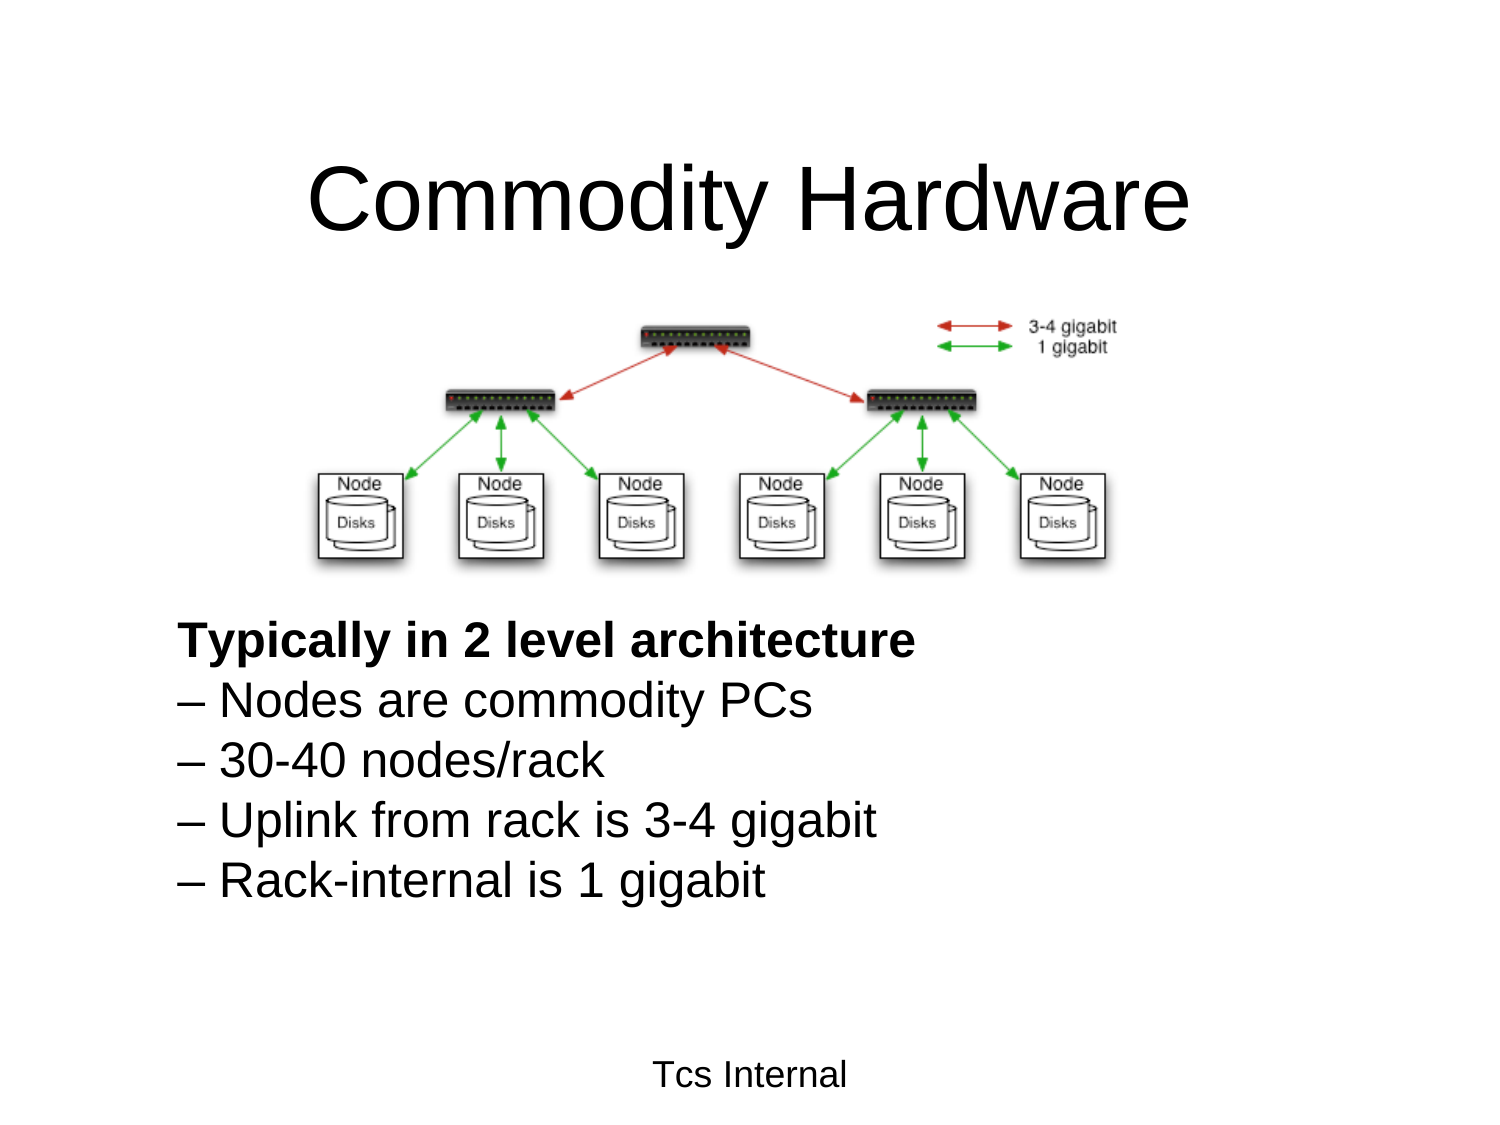

# Commodity Hardware
Typically in 2 level architecture
– Nodes are commodity PCs
– 30-40 nodes/rack
– Uplink from rack is 3-4 gigabit
– Rack-internal is 1 gigabit